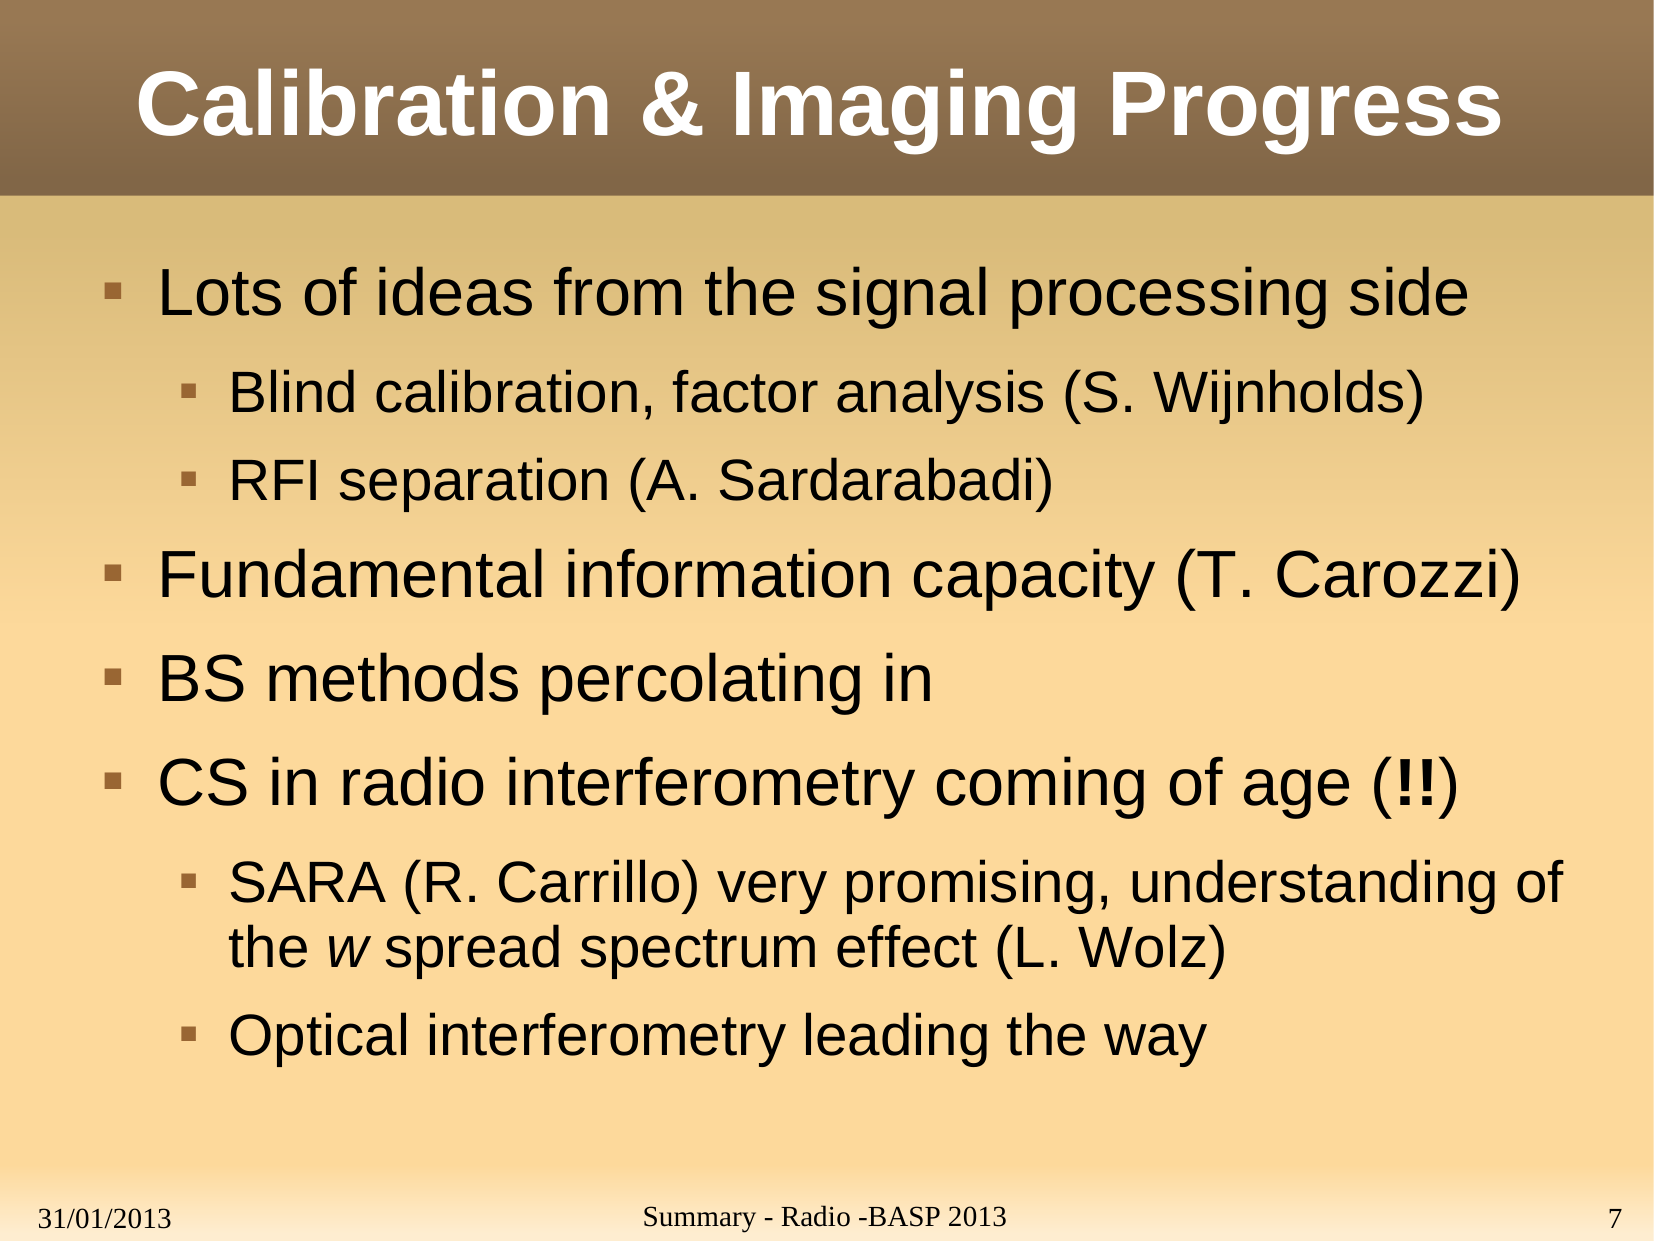

# Calibration & Imaging Progress
Lots of ideas from the signal processing side
Blind calibration, factor analysis (S. Wijnholds)
RFI separation (A. Sardarabadi)
Fundamental information capacity (T. Carozzi)
BS methods percolating in
CS in radio interferometry coming of age (!!)
SARA (R. Carrillo) very promising, understanding of the w spread spectrum effect (L. Wolz)
Optical interferometry leading the way
Summary - Radio -BASP 2013
31/01/2013
7